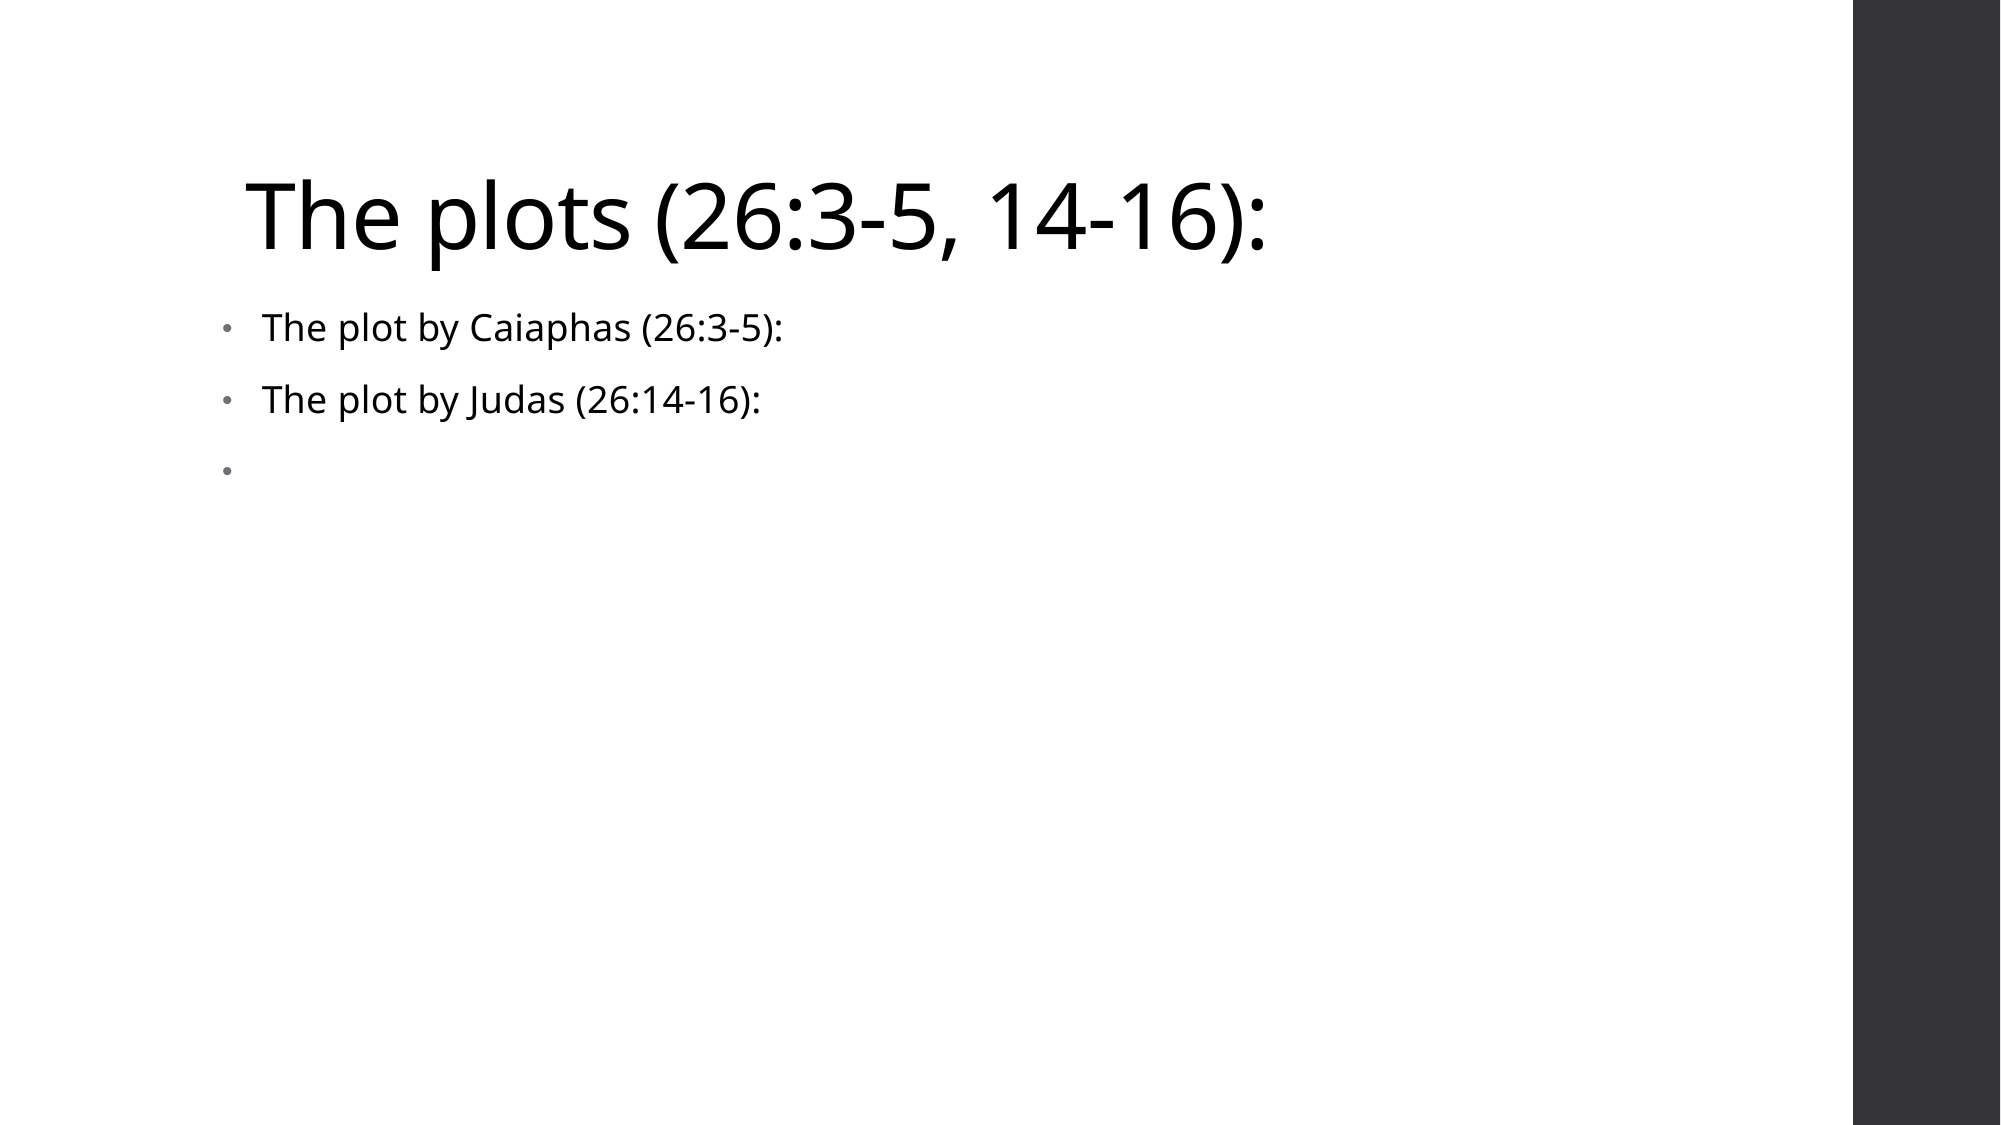

# The plots (26:3-5, 14-16):
 The plot by Caiaphas (26:3-5):
 The plot by Judas (26:14-16):